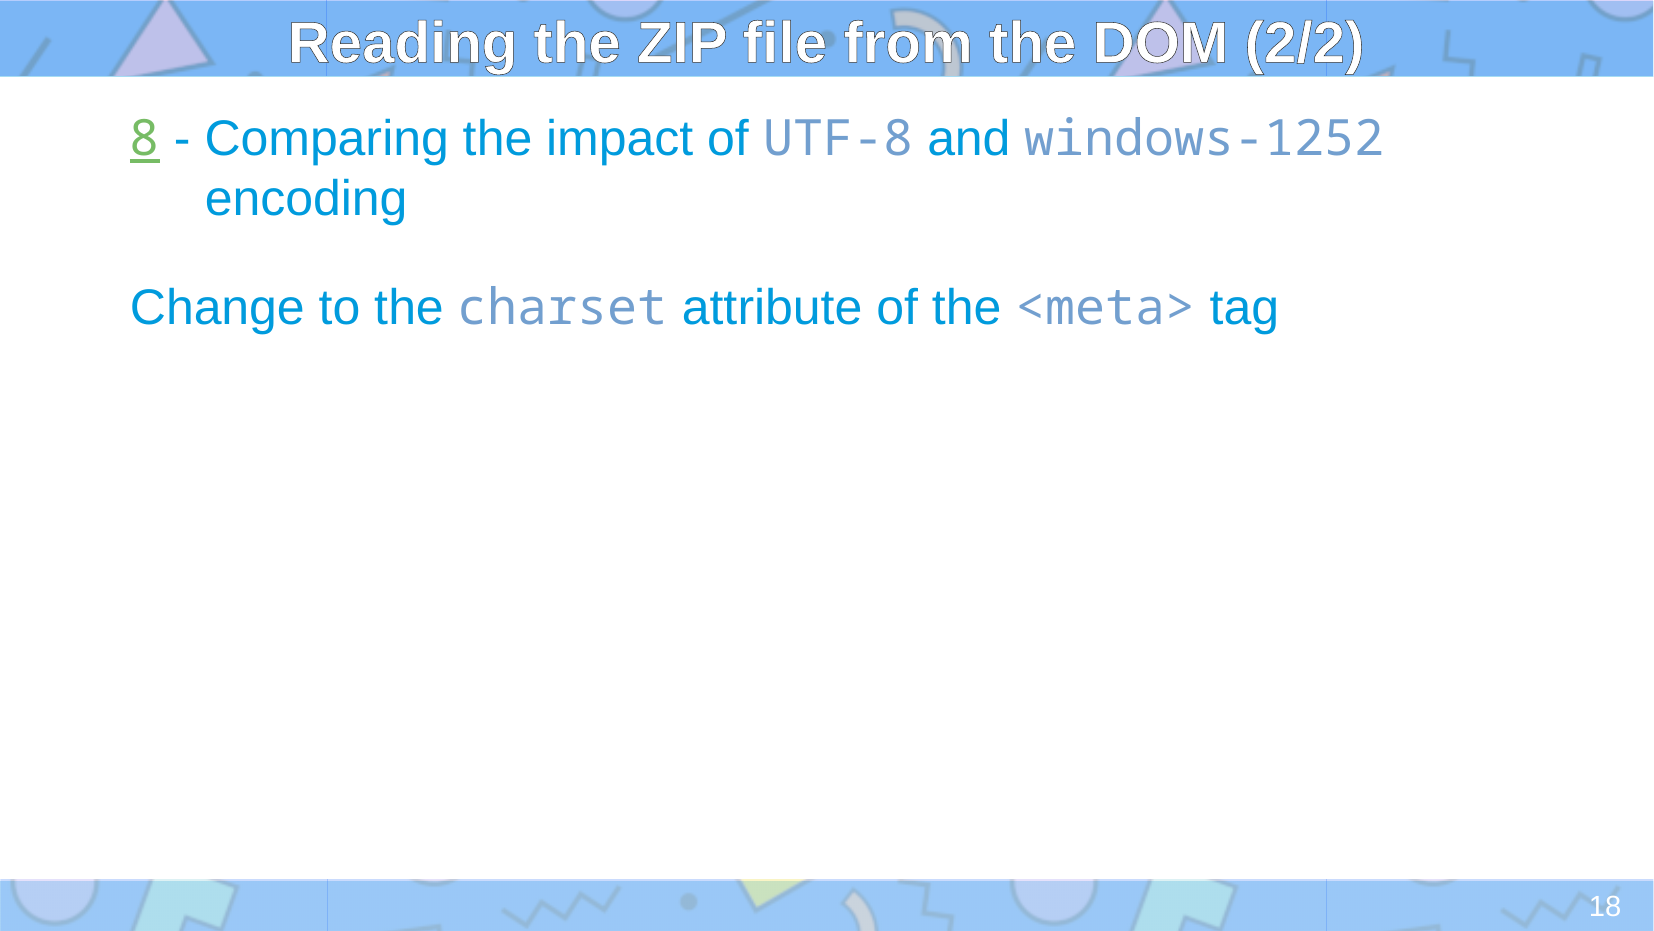

# Reading the ZIP file from the DOM (2/2)
8 - Comparing the impact of UTF-8 and windows-1252
	encoding
Change to the charset attribute of the <meta> tag
18